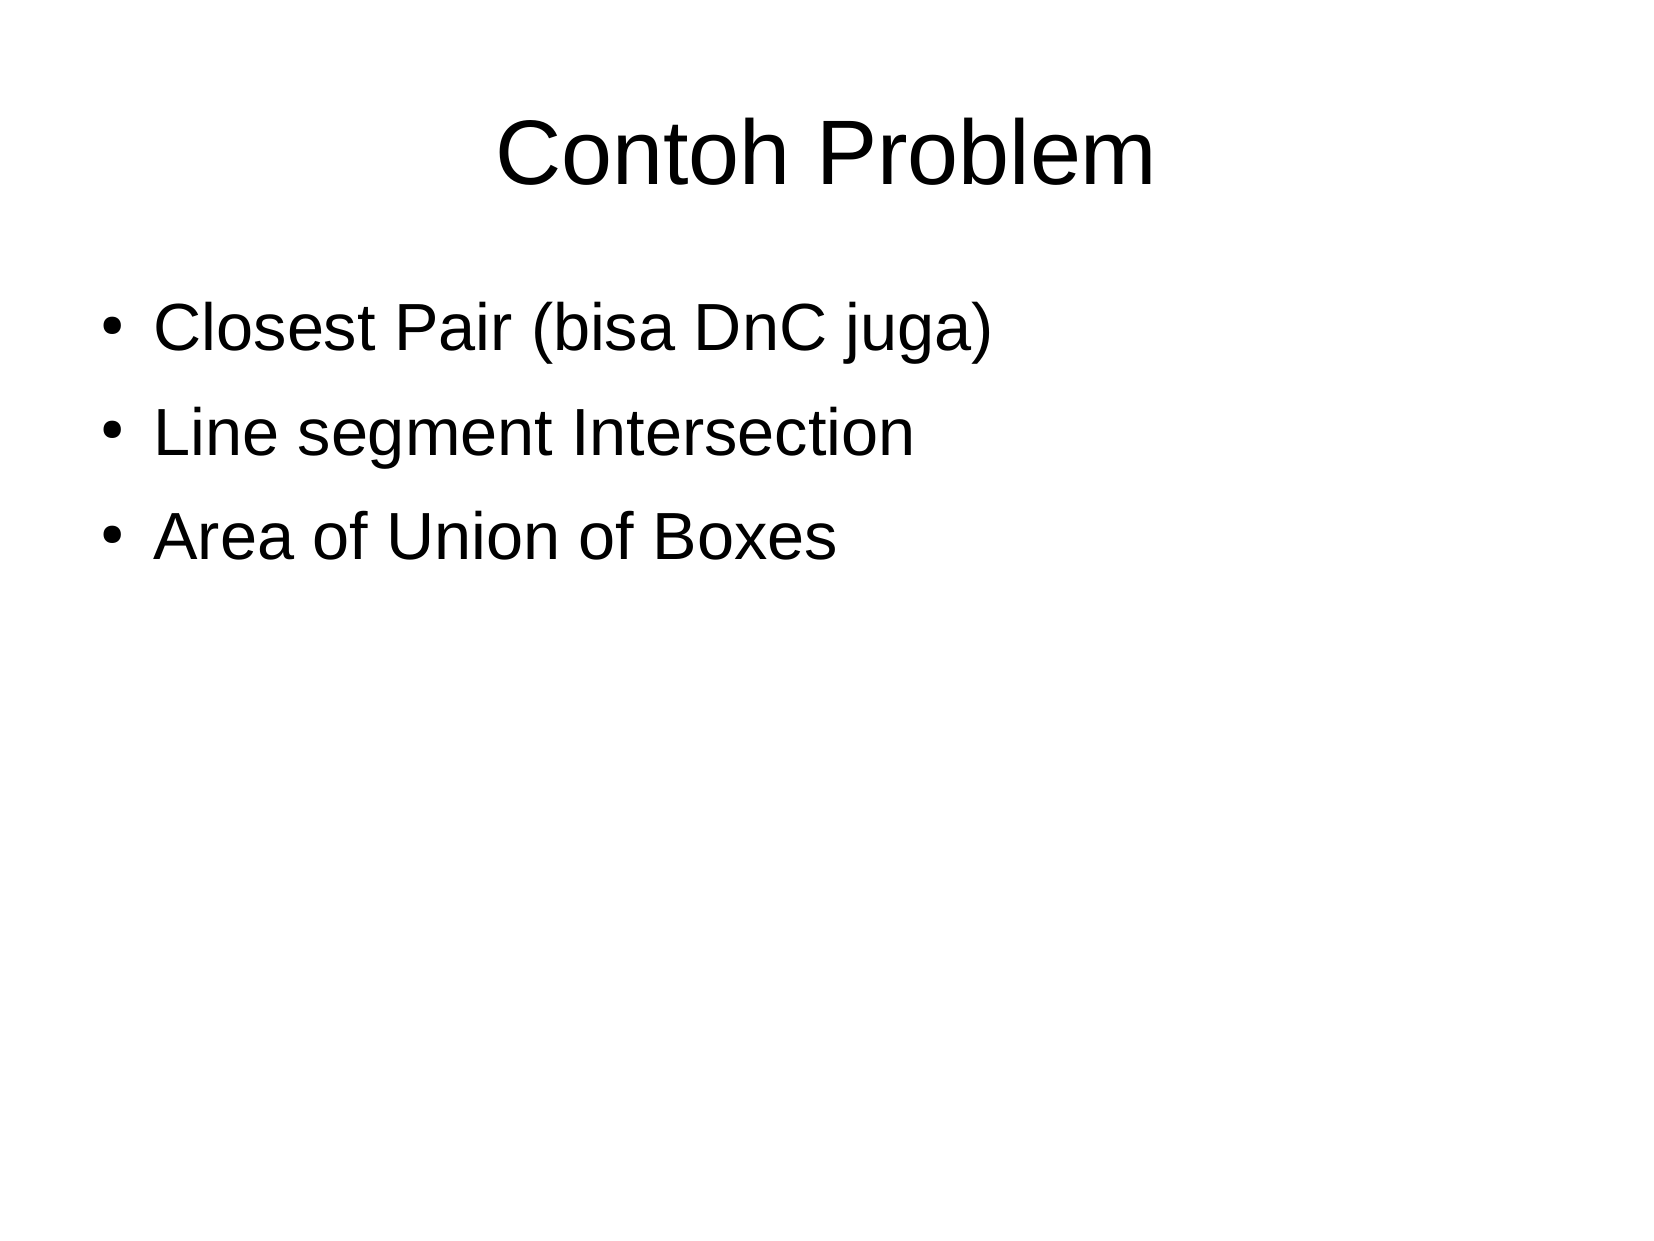

# Contoh Problem
Closest Pair (bisa DnC juga)
Line segment Intersection
Area of Union of Boxes